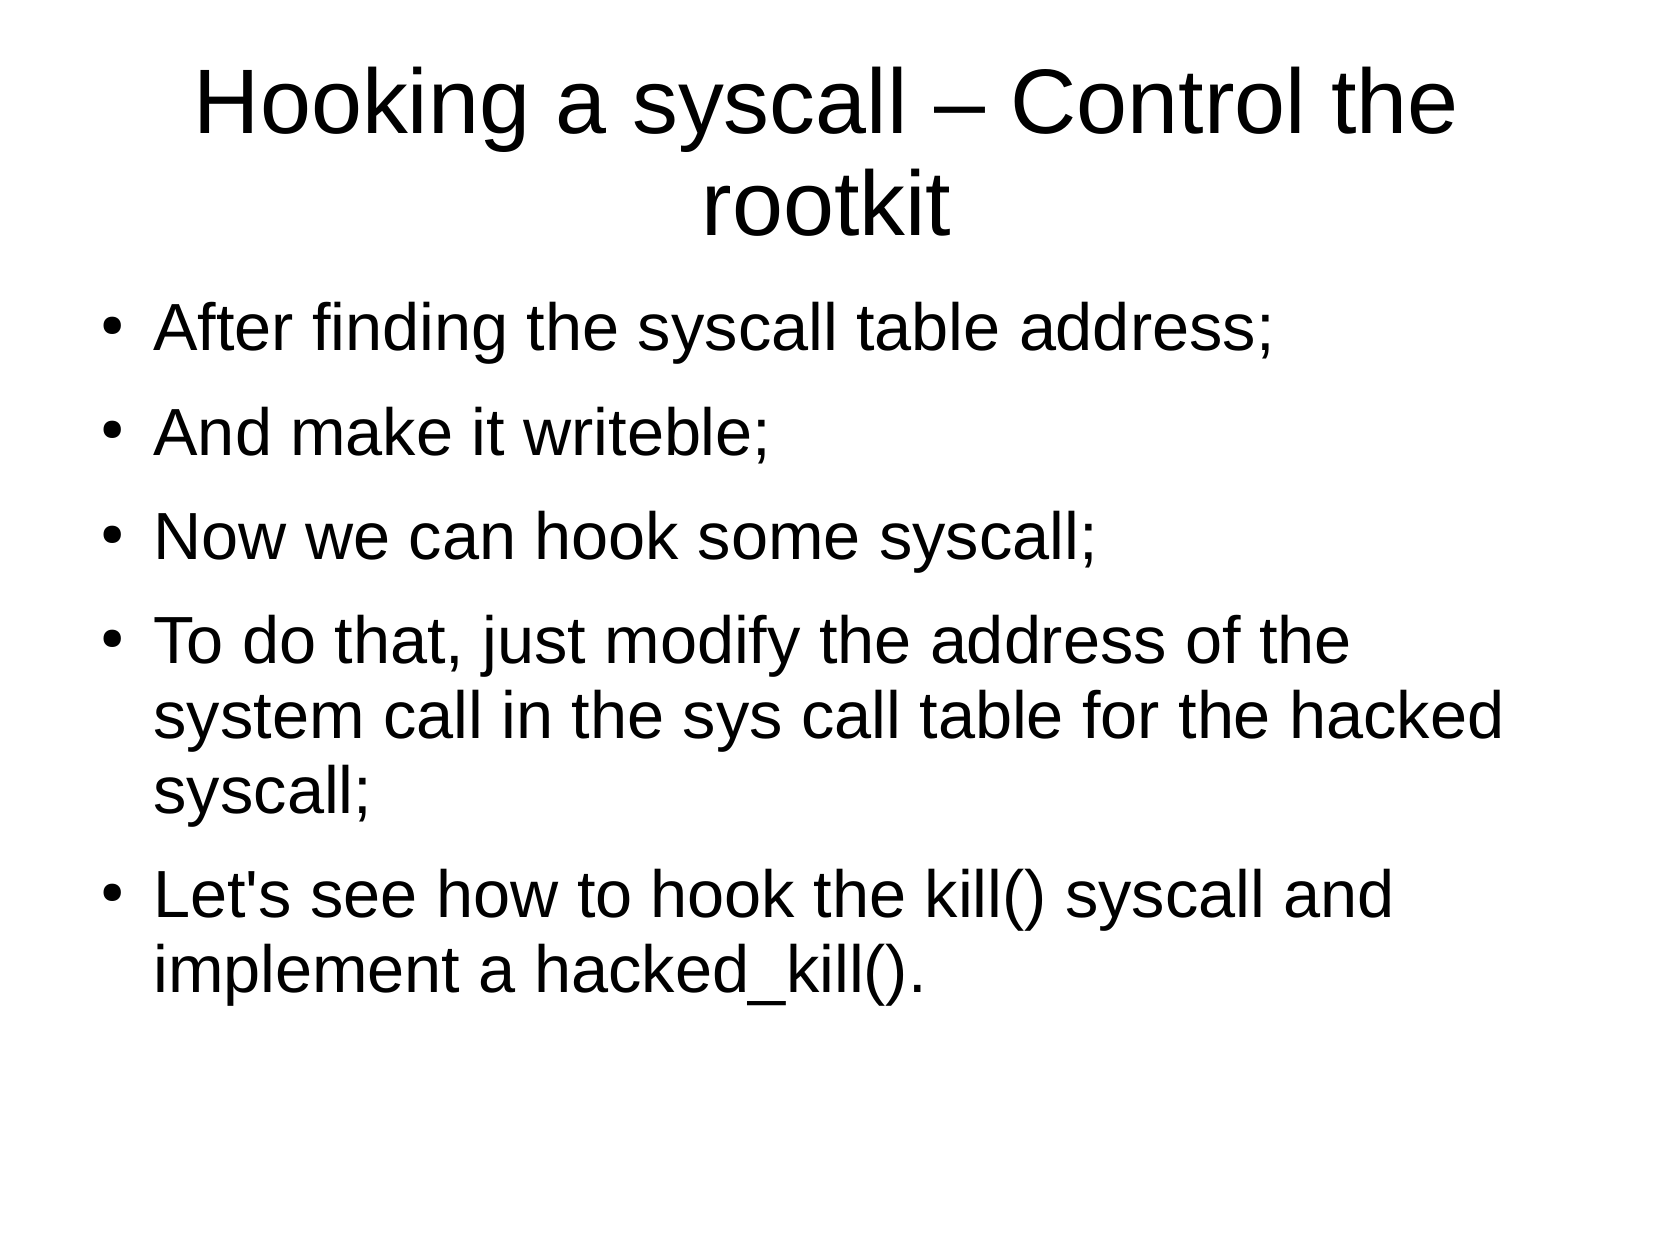

# Hooking a syscall – Control the rootkit
After finding the syscall table address;
And make it writeble;
Now we can hook some syscall;
To do that, just modify the address of the system call in the sys call table for the hacked syscall;
Let's see how to hook the kill() syscall and implement a hacked_kill().